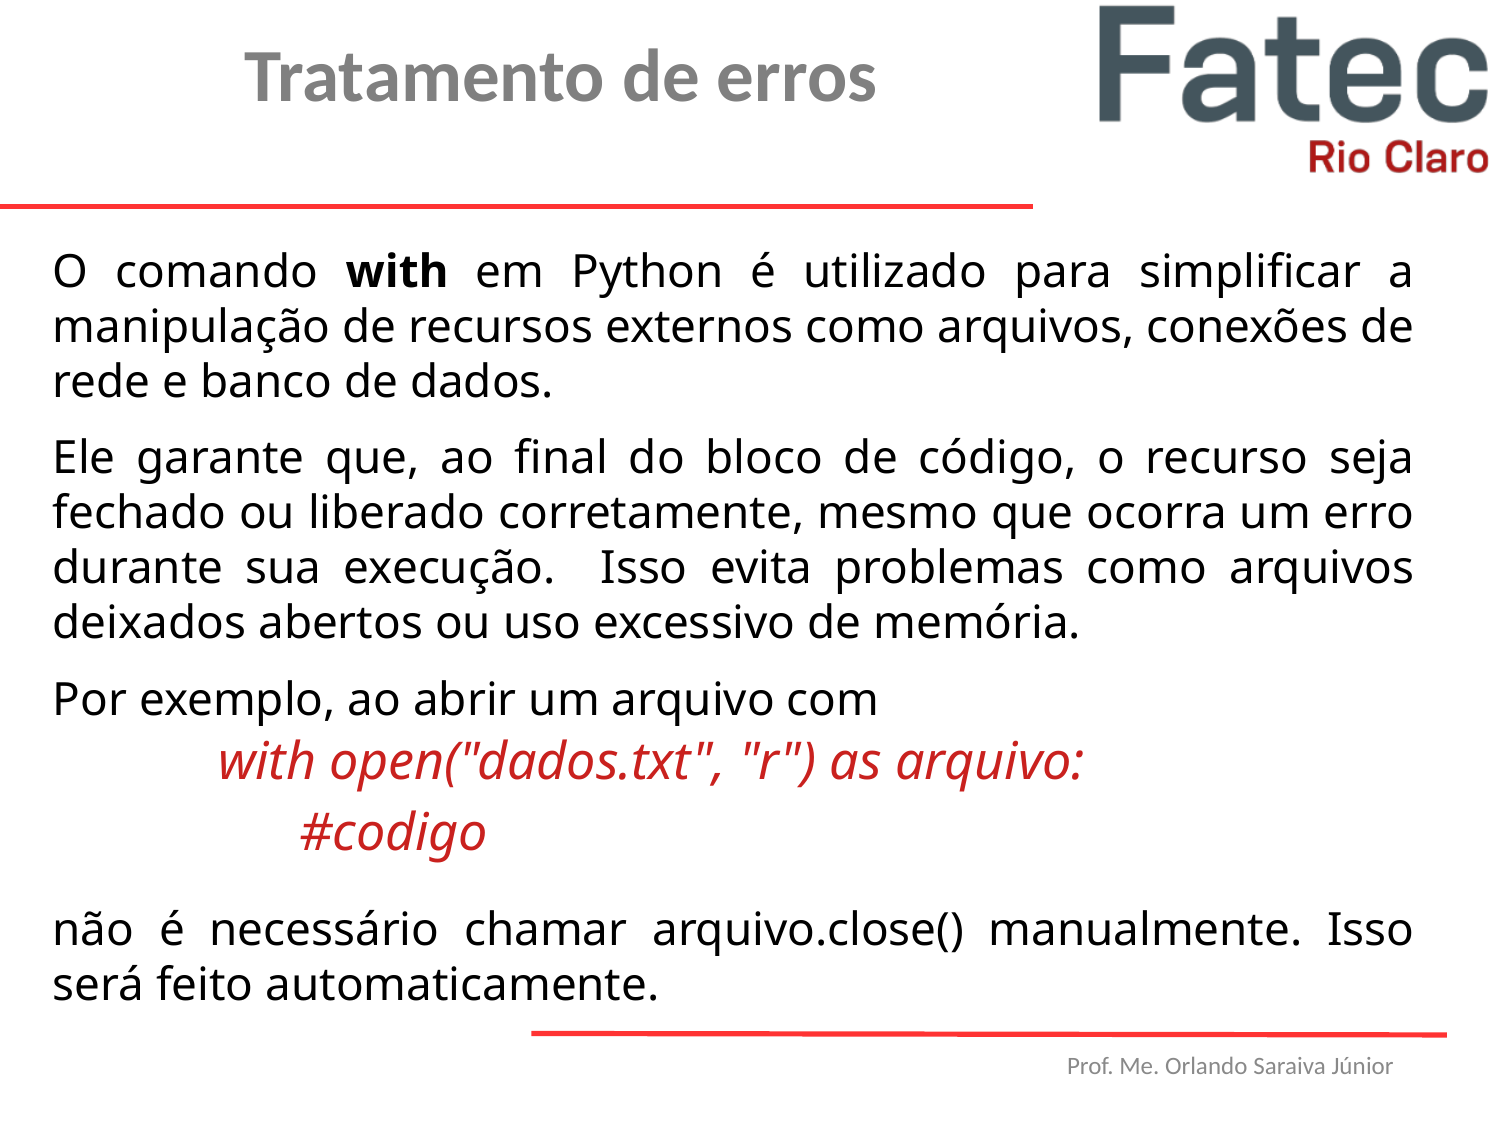

Tratamento de erros
# O comando with em Python é utilizado para simplificar a manipulação de recursos externos como arquivos, conexões de rede e banco de dados.
Ele garante que, ao final do bloco de código, o recurso seja fechado ou liberado corretamente, mesmo que ocorra um erro durante sua execução. Isso evita problemas como arquivos deixados abertos ou uso excessivo de memória.
Por exemplo, ao abrir um arquivo com
não é necessário chamar arquivo.close() manualmente. Isso será feito automaticamente.
with open("dados.txt", "r") as arquivo:
 #codigo